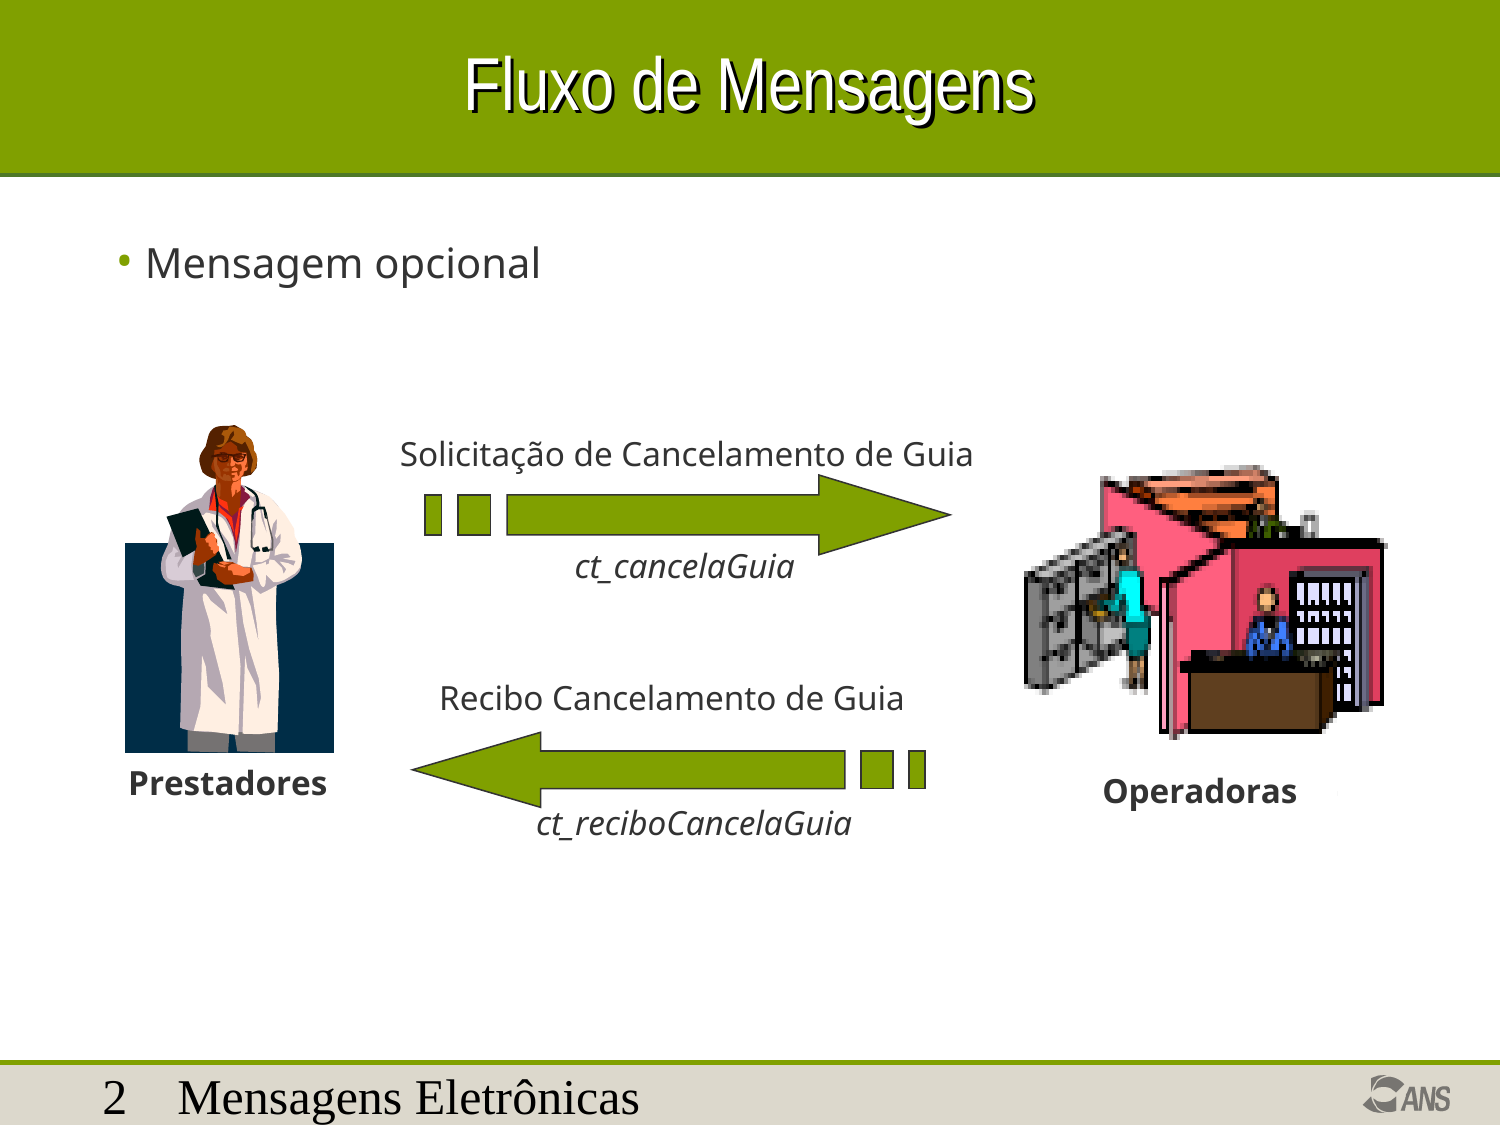

# Fluxo de Mensagens
 Mensagem opcional
Prestadores
Solicitação de Cancelamento de Guia
ct_cancelaGuia
Operadoras
Recibo Cancelamento de Guia
ct_reciboCancelaGuia
23
Mensagens Eletrônicas